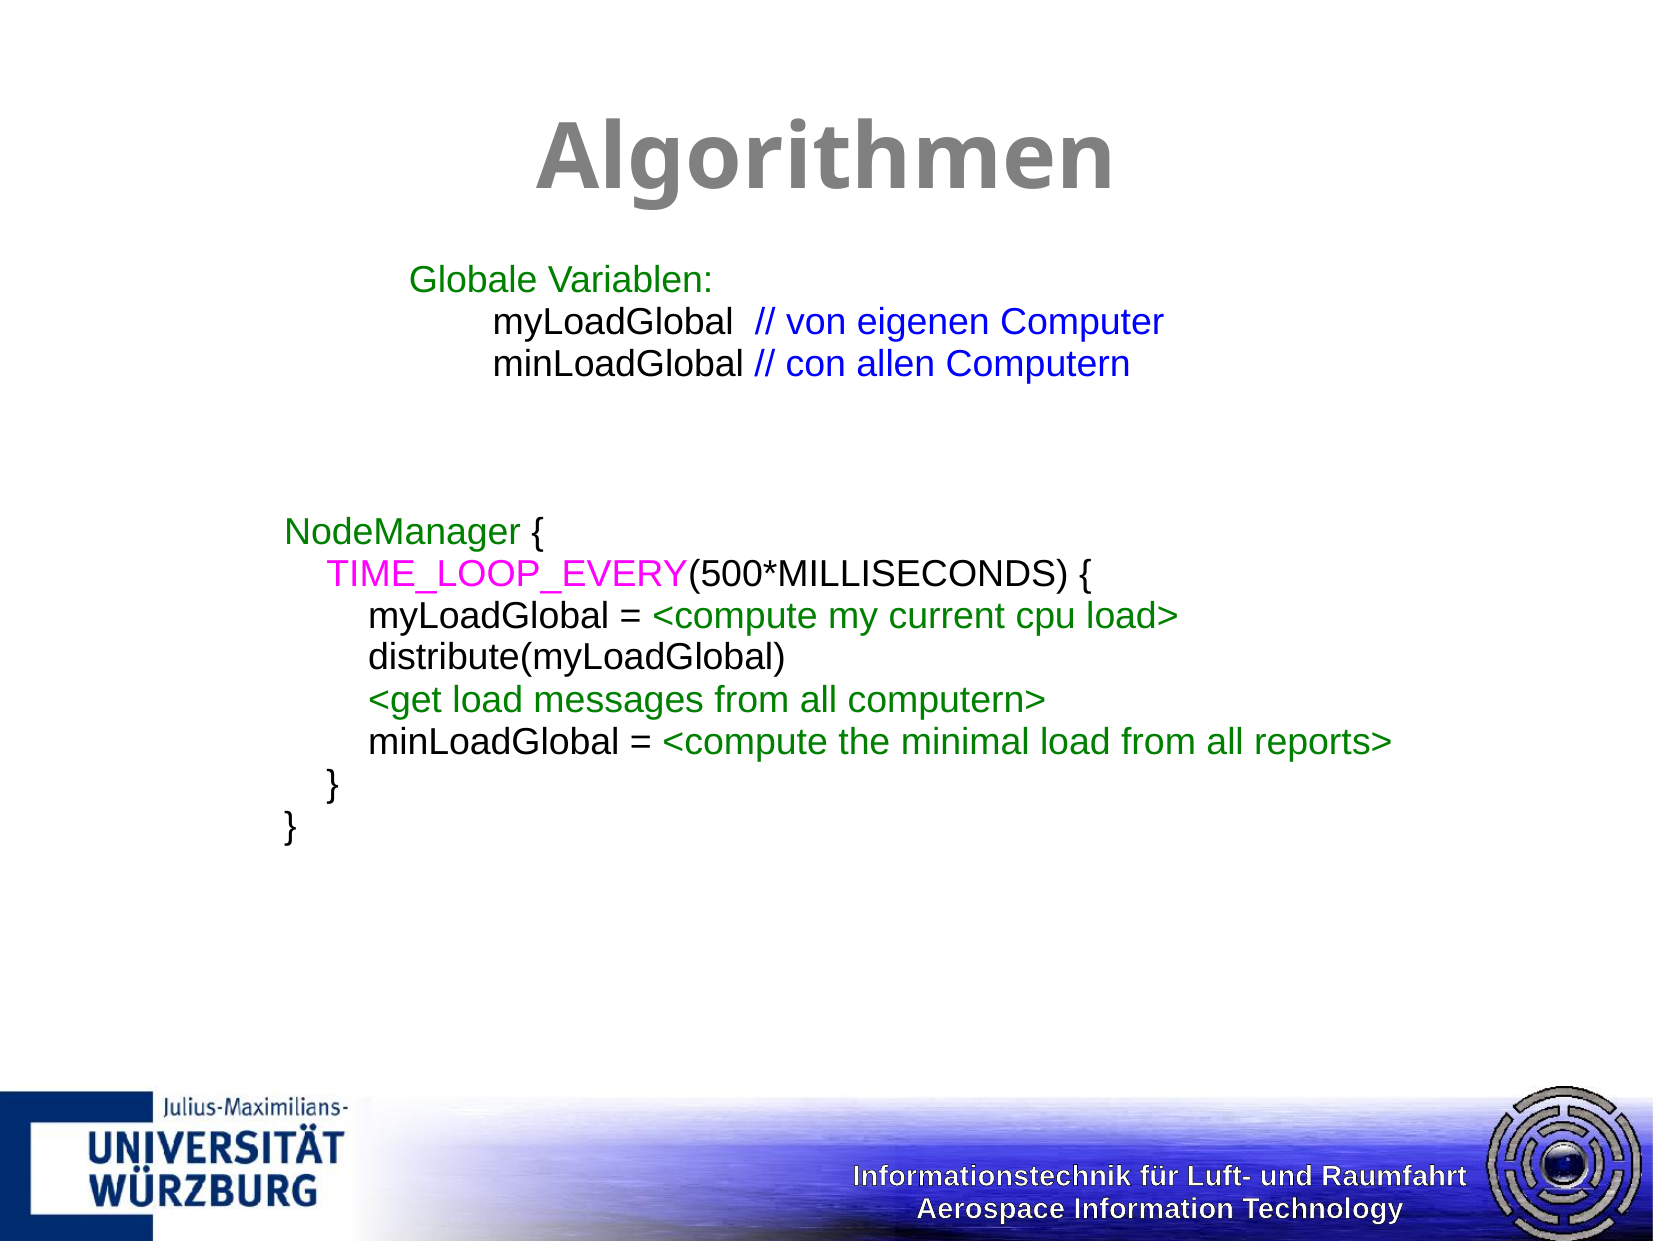

# Algorithmen
Globale Variablen:
 myLoadGlobal // von eigenen Computer
 minLoadGlobal // con allen Computern
NodeManager {
 TIME_LOOP_EVERY(500*MILLISECONDS) {
 myLoadGlobal = <compute my current cpu load>
 distribute(myLoadGlobal)
 <get load messages from all computern>
 minLoadGlobal = <compute the minimal load from all reports>
 }
}